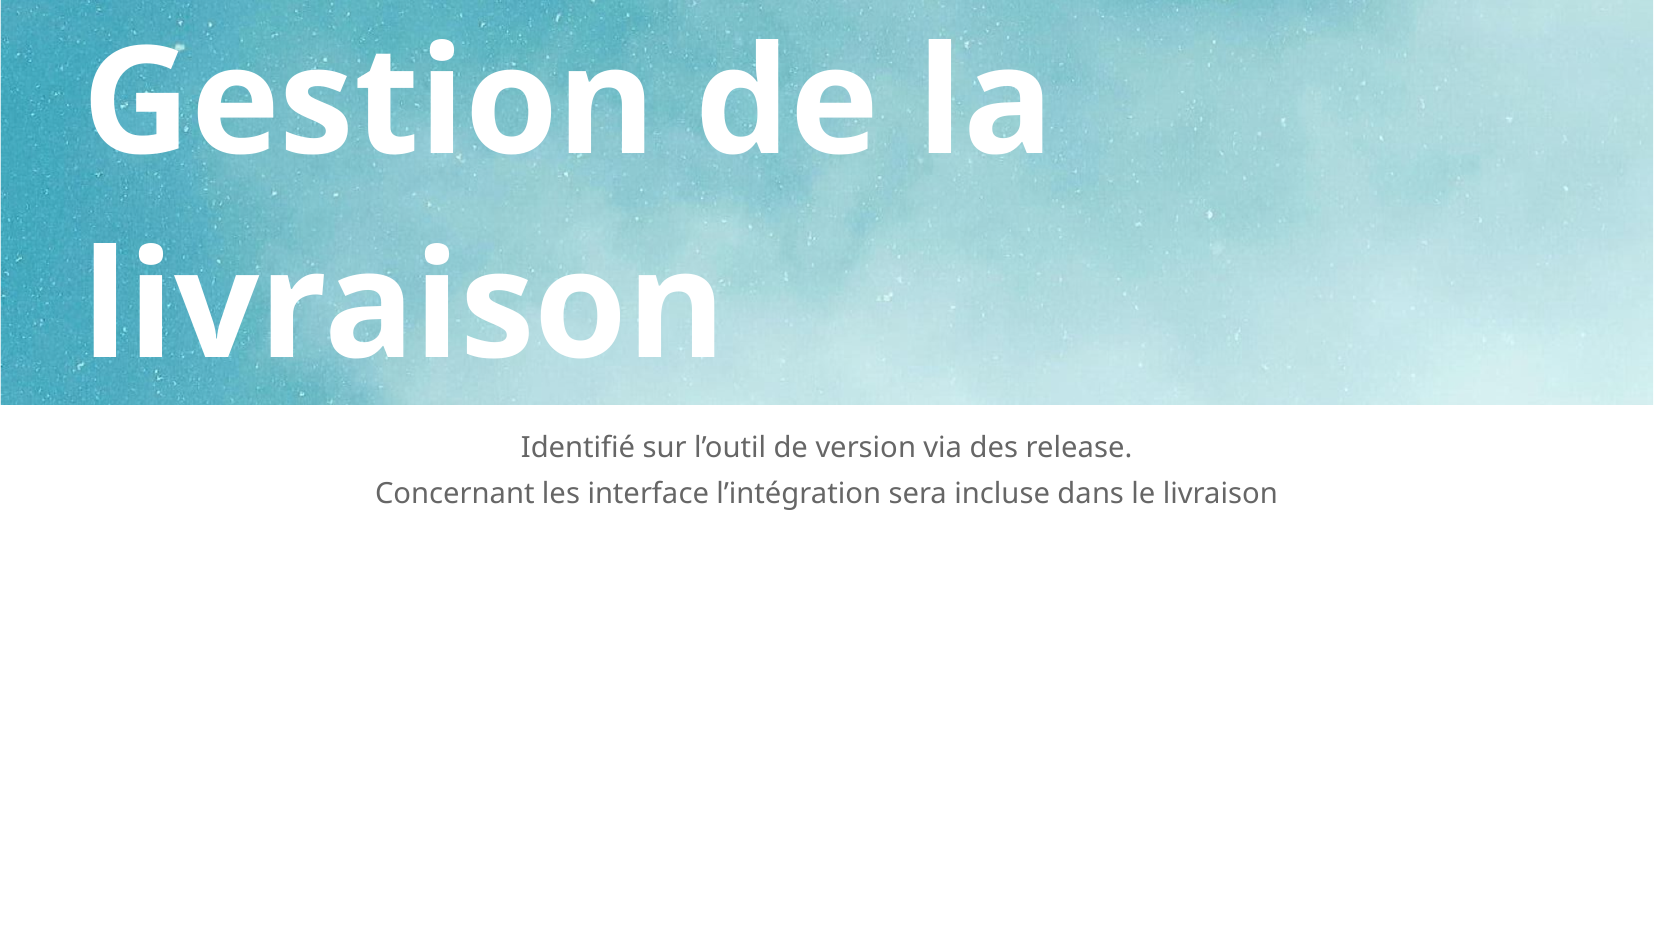

# Gestion de la livraison
Identifié sur l’outil de version via des release.
Concernant les interface l’intégration sera incluse dans le livraison